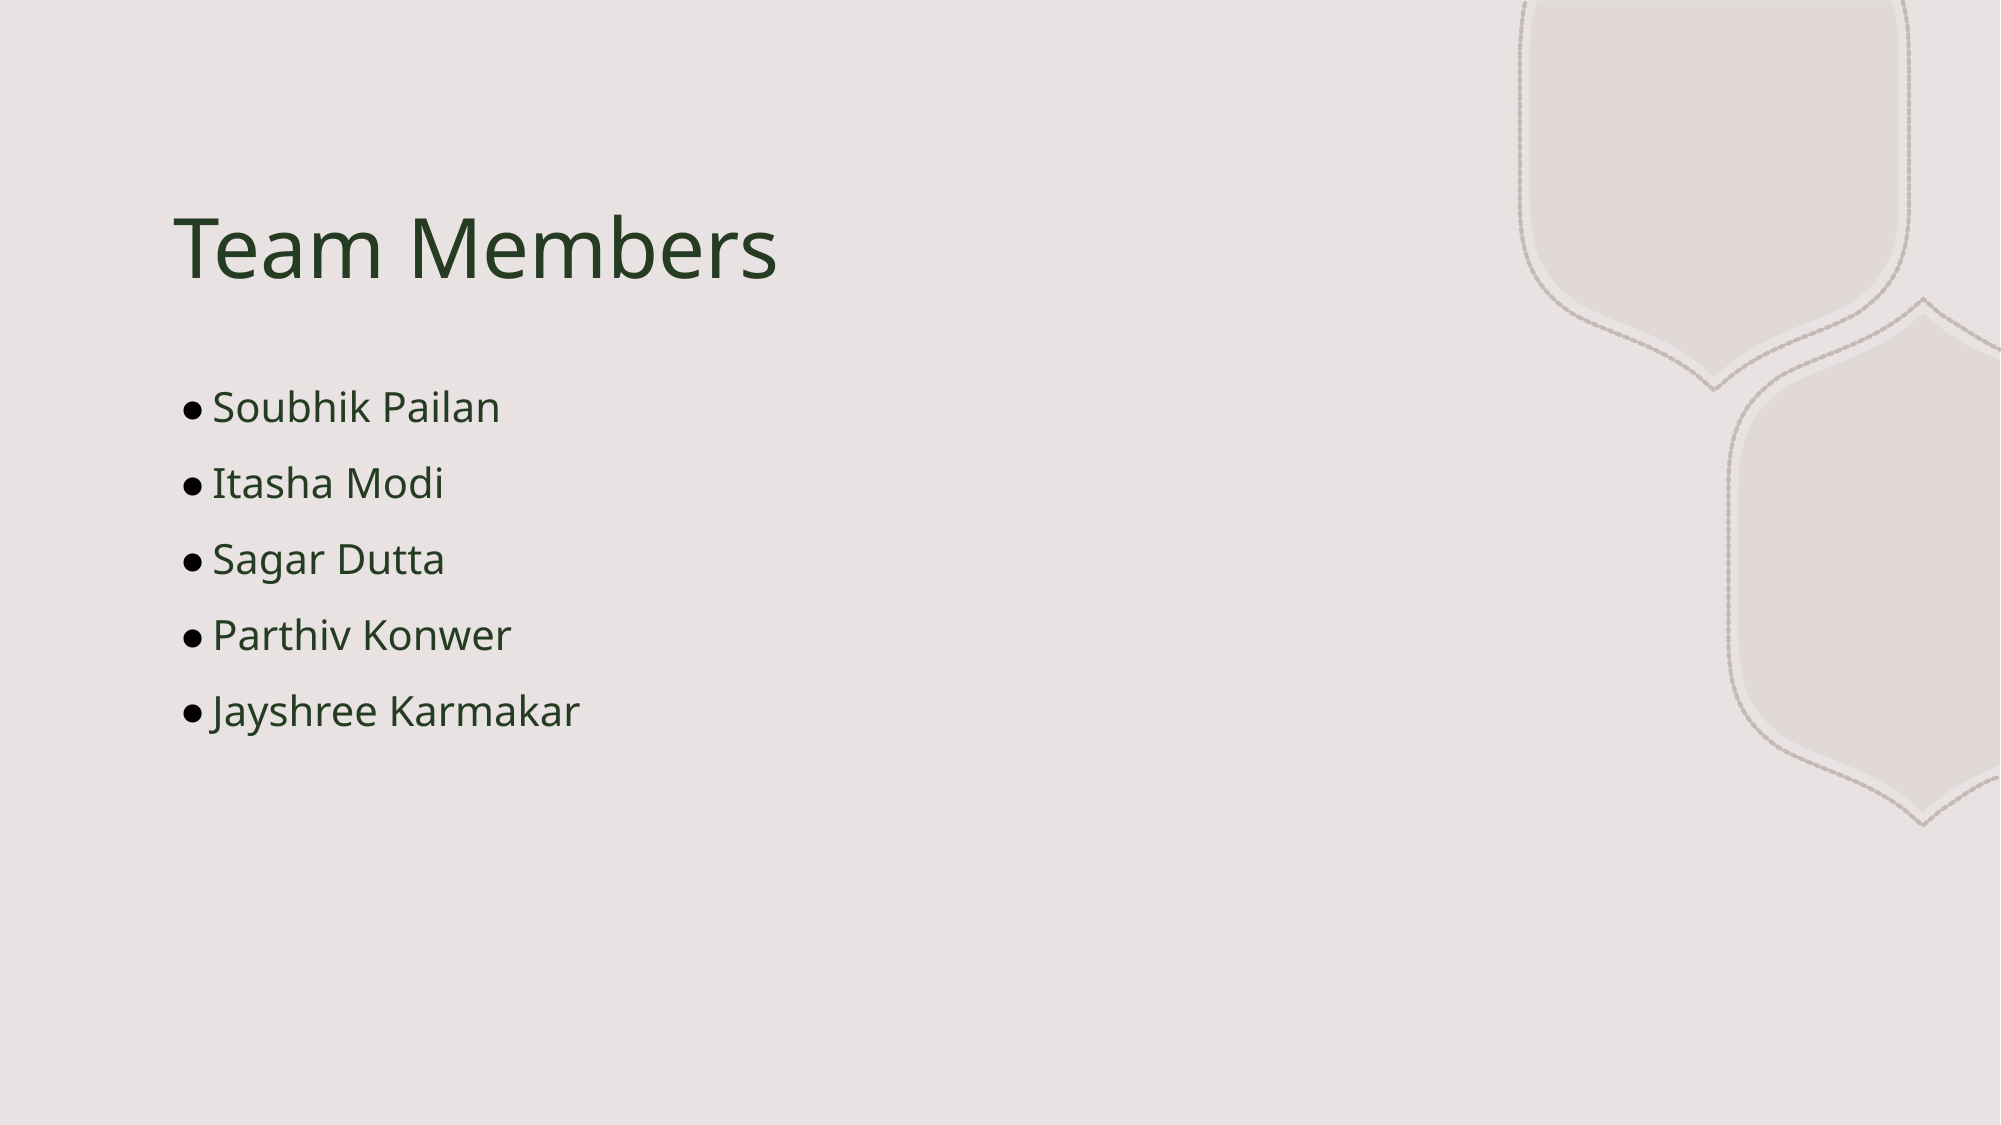

# Team Members
Soubhik Pailan
Itasha Modi
Sagar Dutta
Parthiv Konwer
Jayshree Karmakar